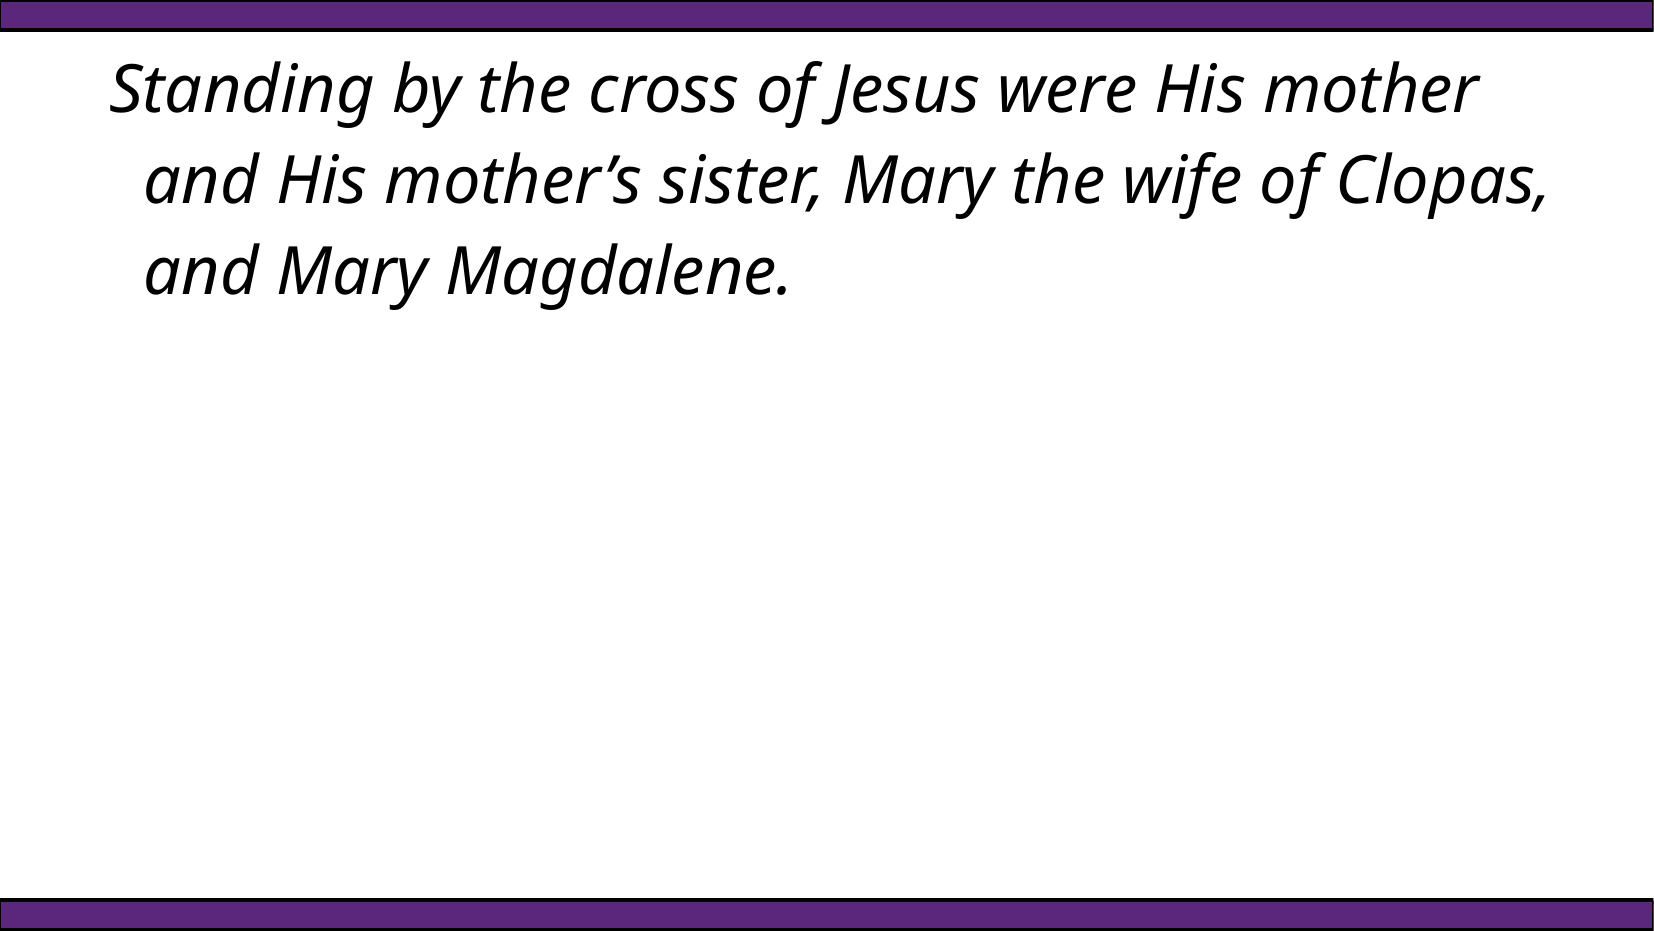

Standing by the cross of Jesus were His mother
 and His mother’s sister, Mary the wife of Clopas,
 and Mary Magdalene.